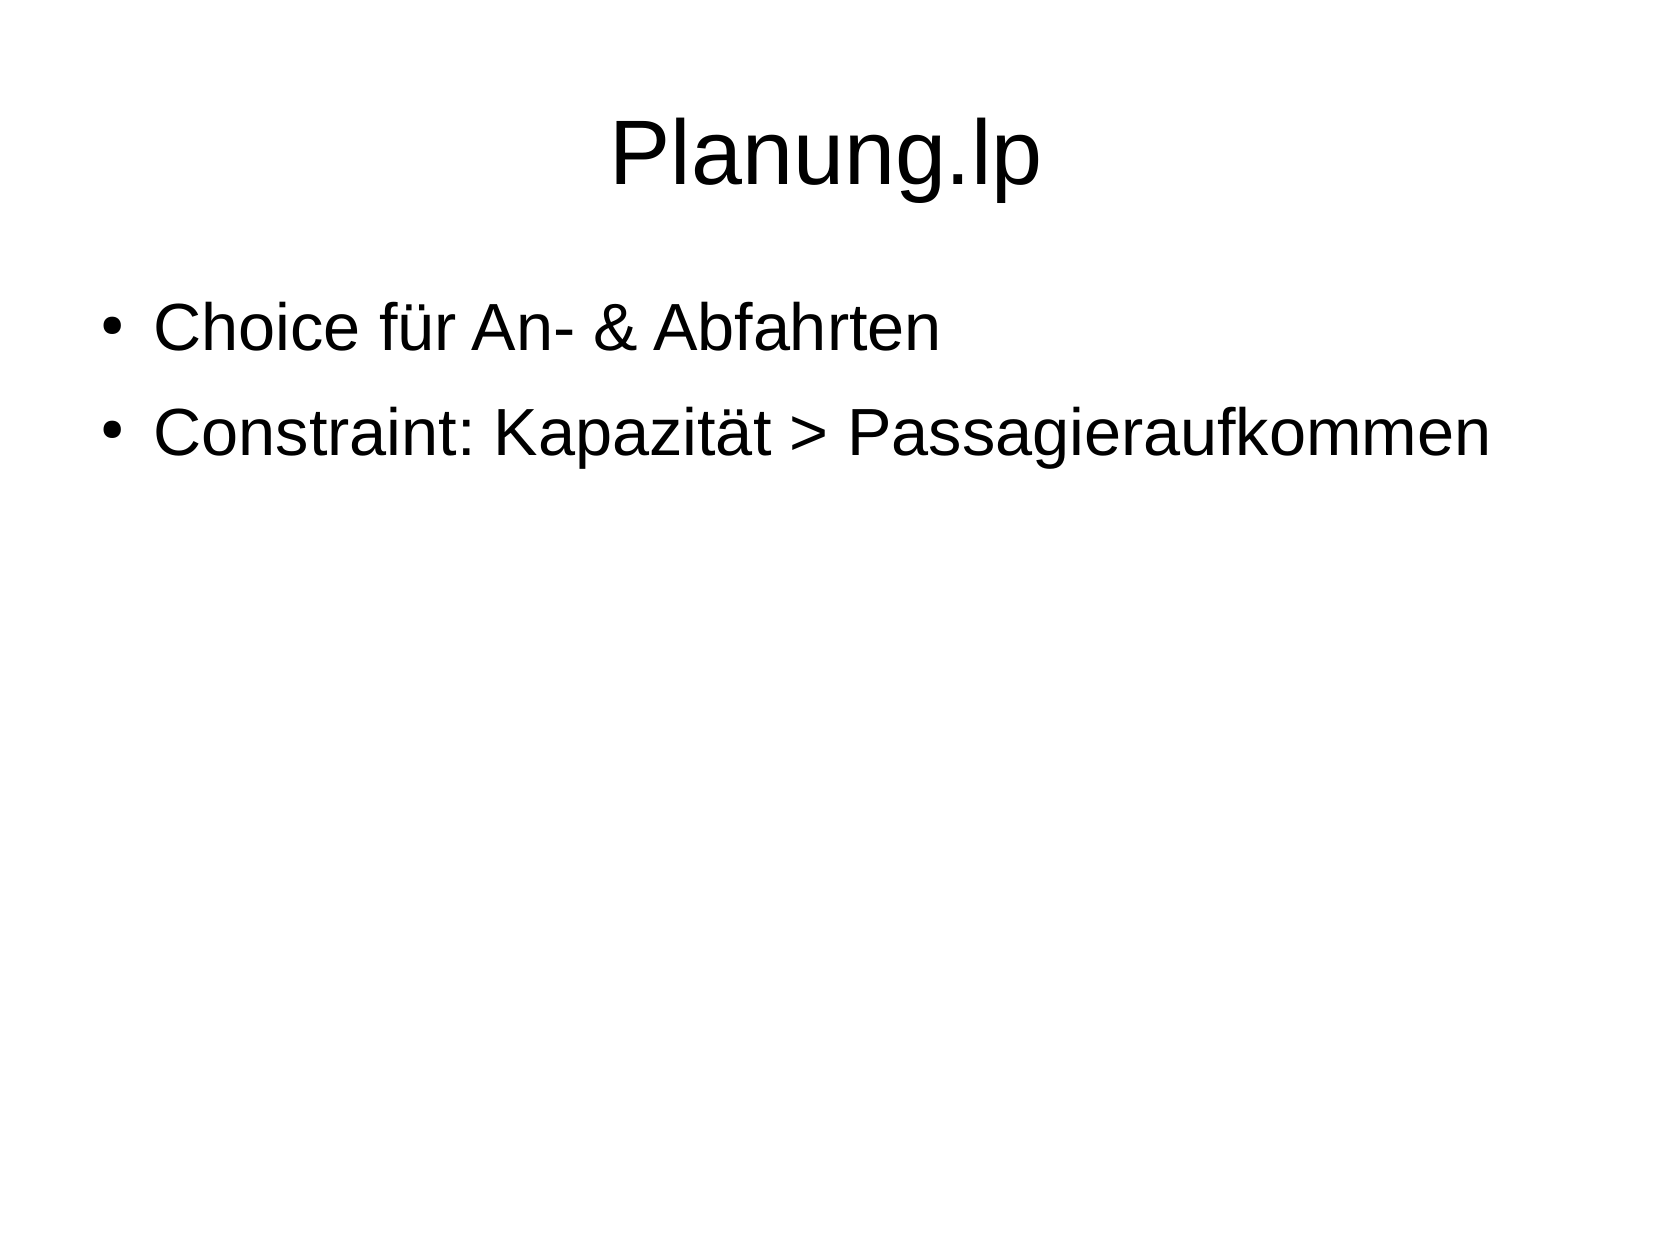

# Planung.lp
Choice für An- & Abfahrten
Constraint: Kapazität > Passagieraufkommen